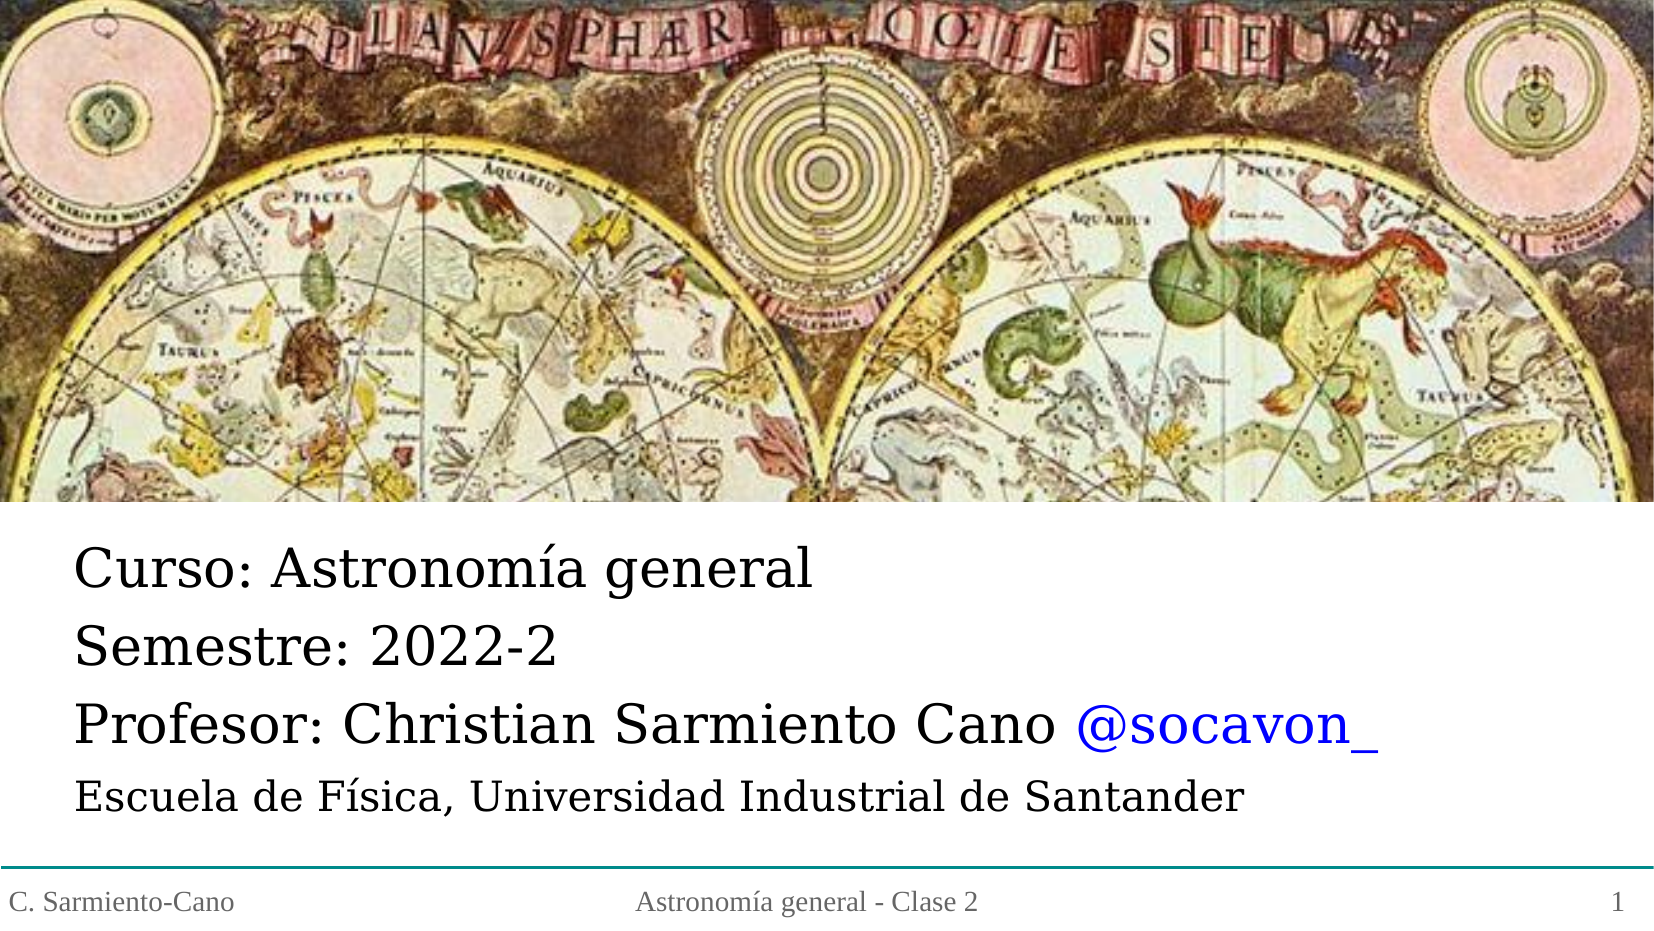

Curso: Astronomía general
Semestre: 2022-2
Profesor: Christian Sarmiento Cano @socavon_
Escuela de Física, Universidad Industrial de Santander
1